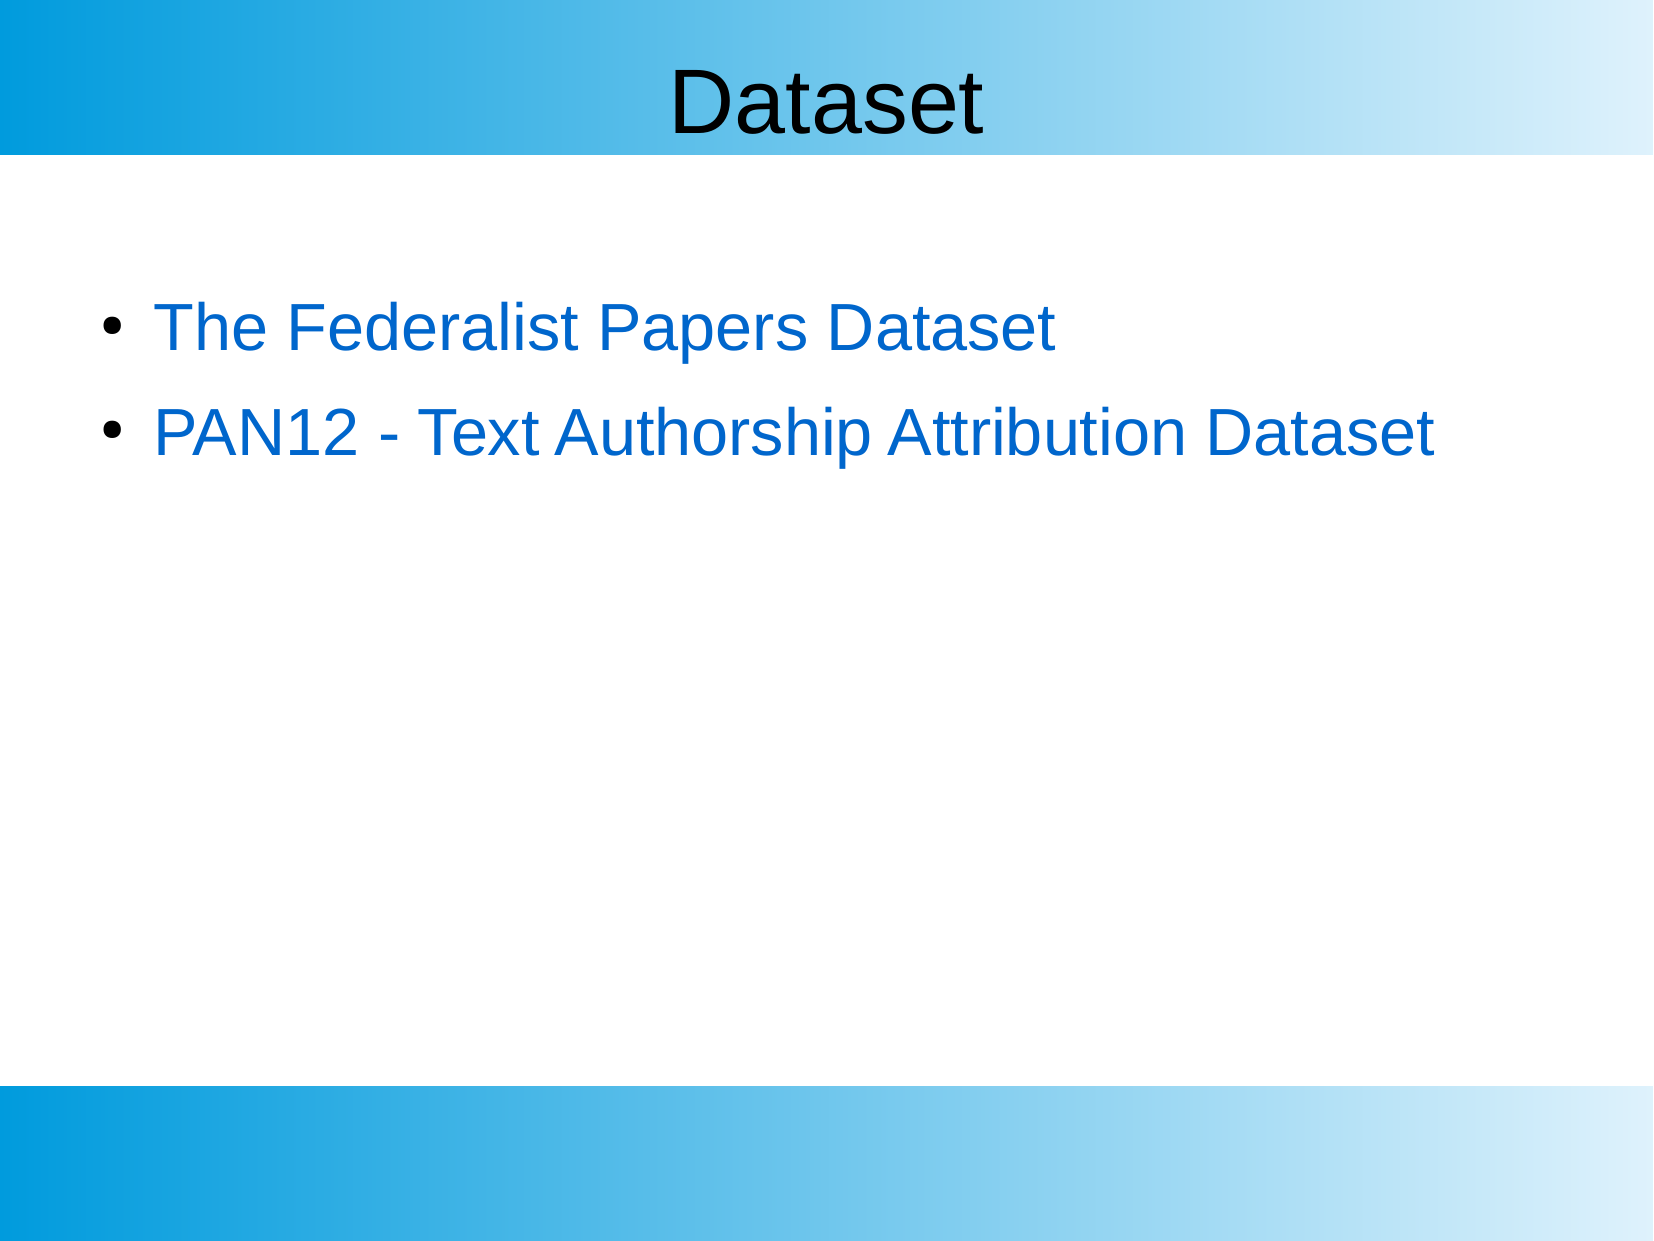

# Dataset
The Federalist Papers Dataset
PAN12 - Text Authorship Attribution Dataset